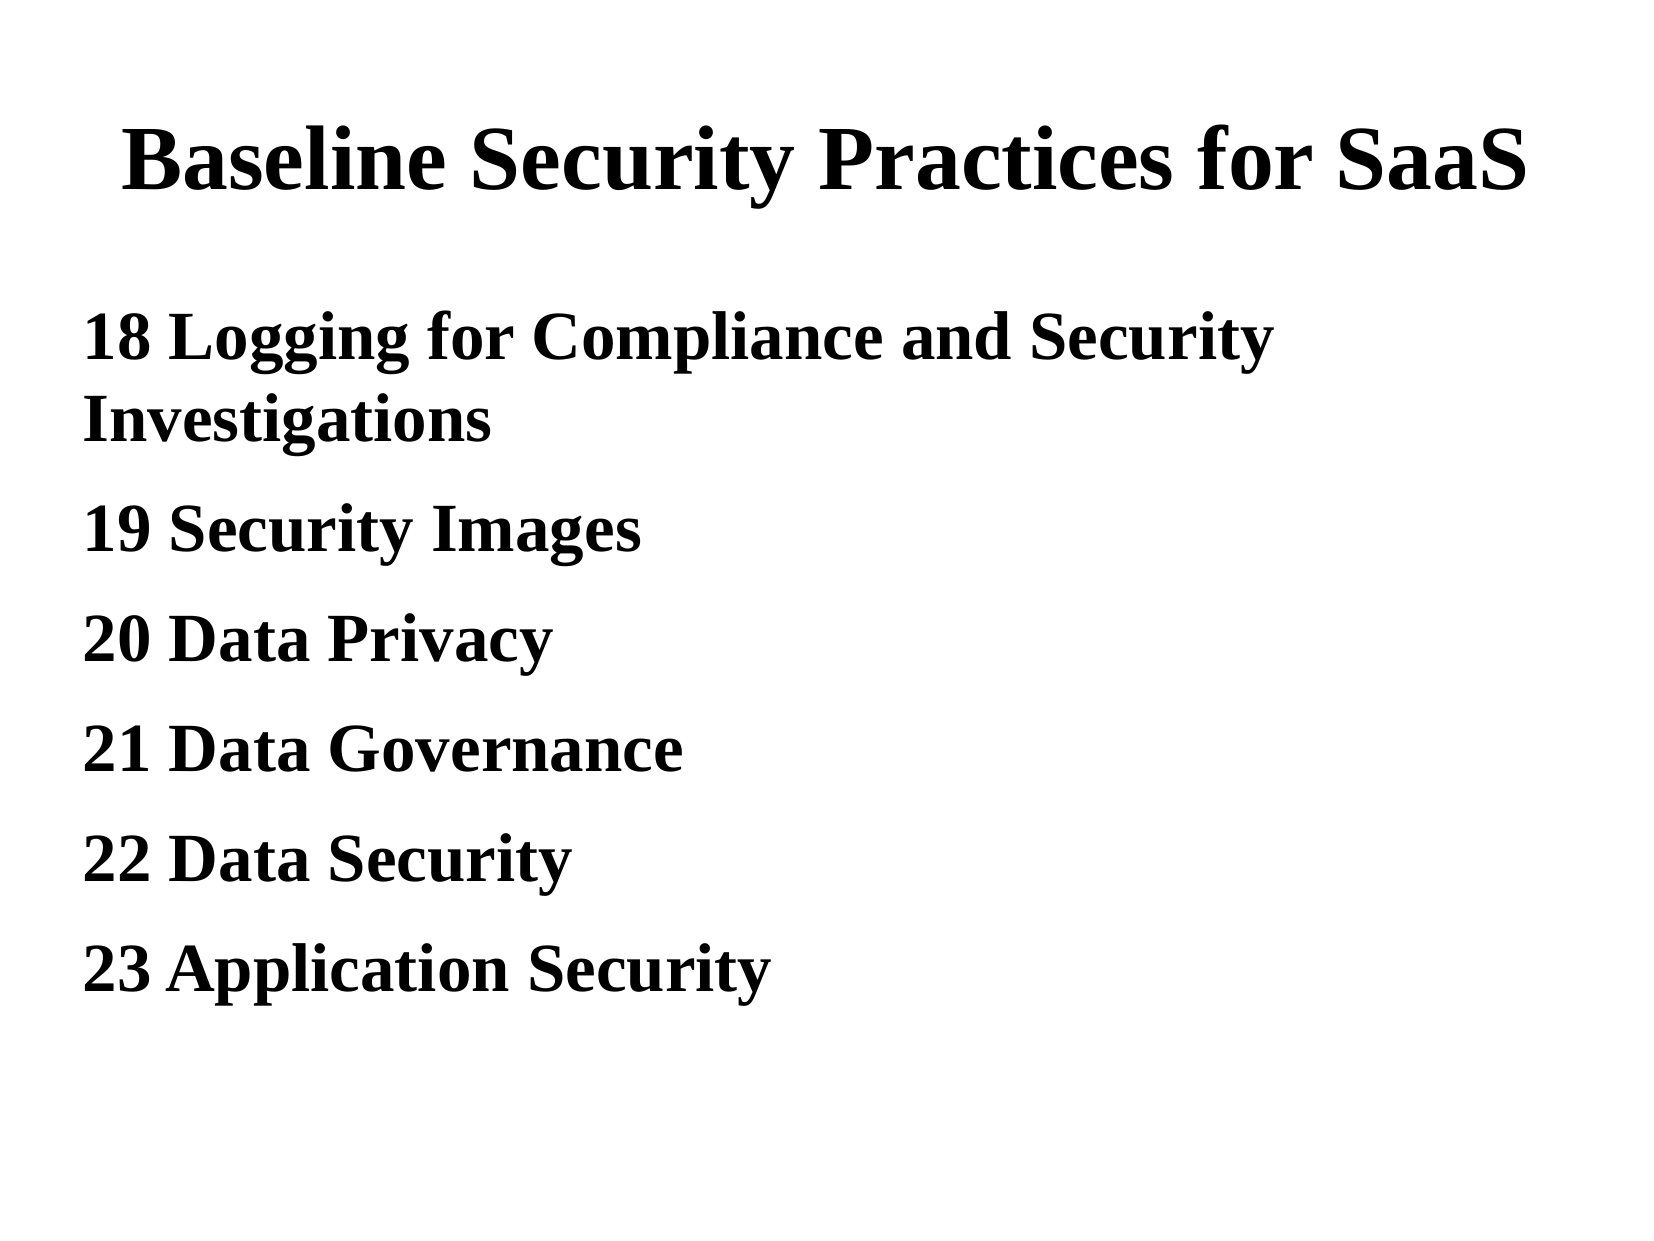

# Baseline Security Practices for SaaS
18 Logging for Compliance and Security Investigations
19 Security Images
20 Data Privacy
21 Data Governance
22 Data Security
23 Application Security